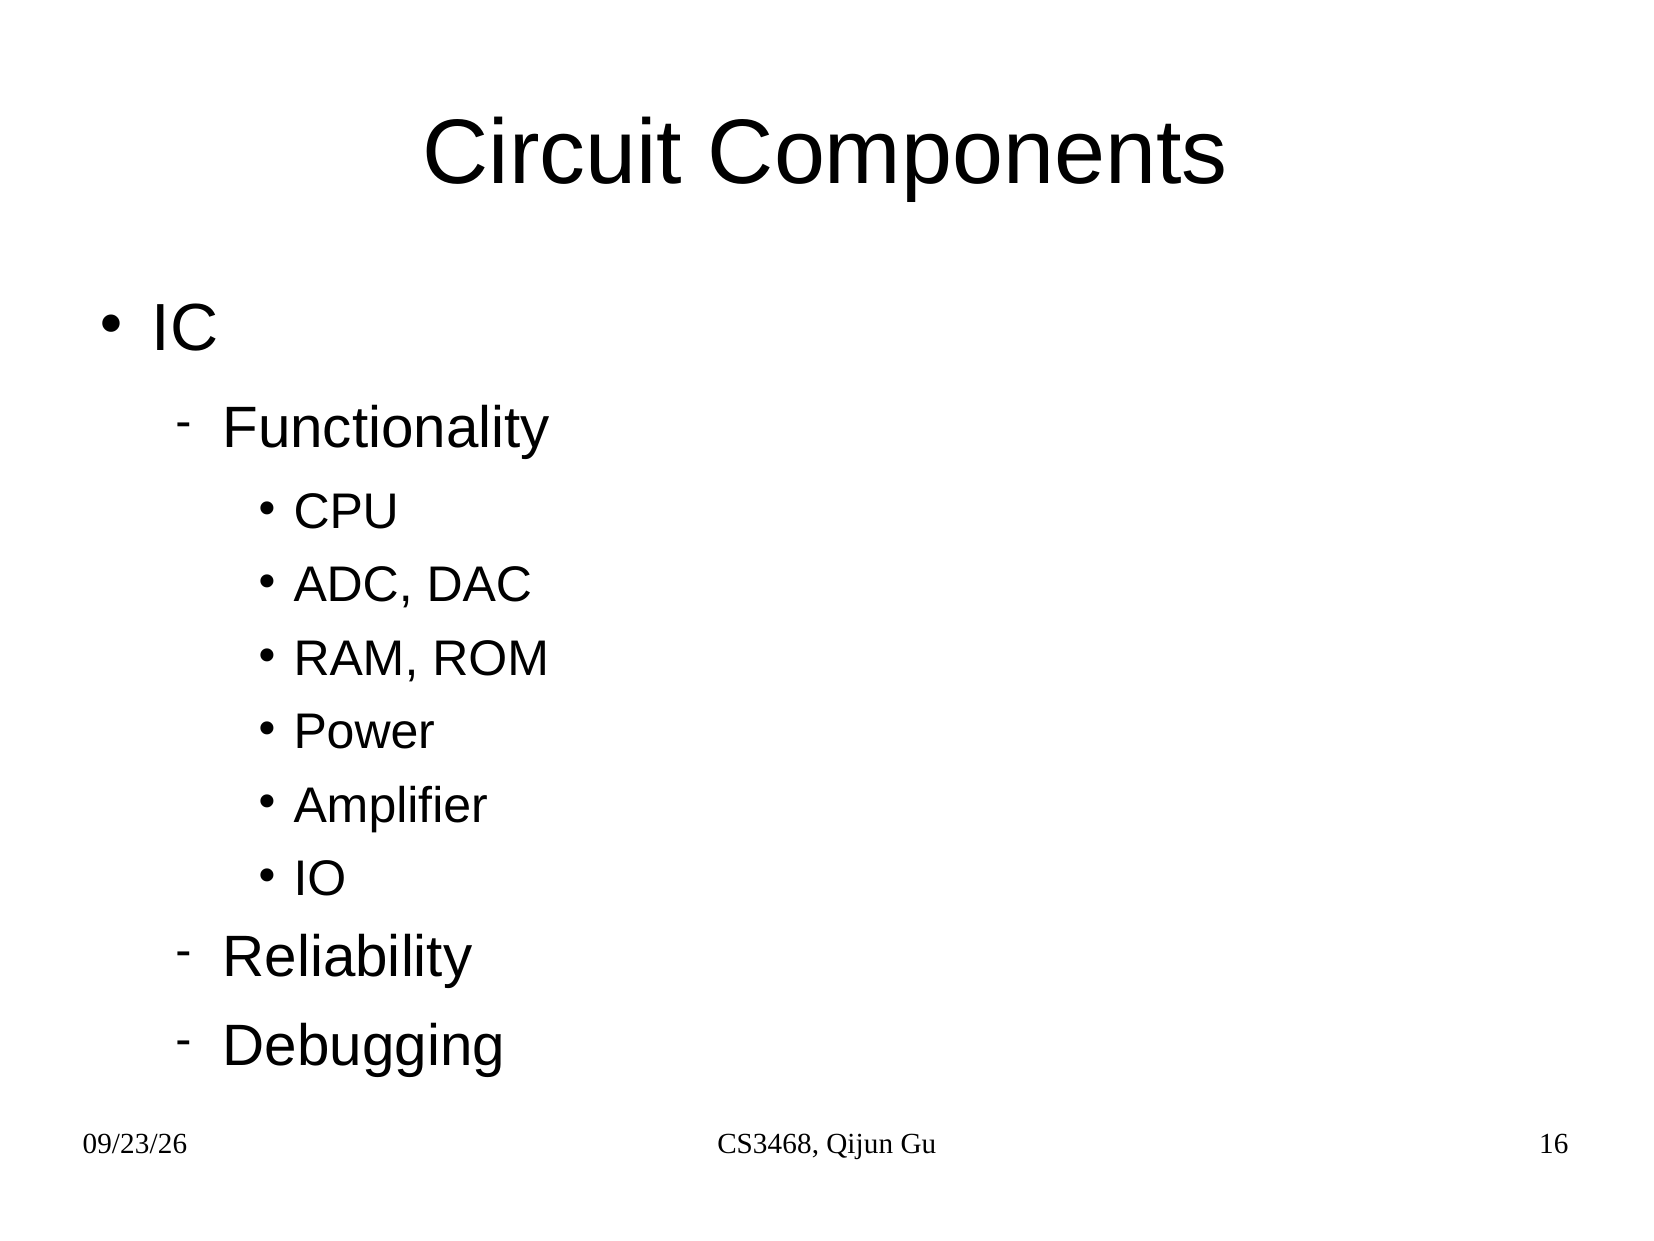

# Circuit Components
IC
Functionality
CPU
ADC, DAC
RAM, ROM
Power
Amplifier
IO
Reliability
Debugging
CS3468, Qijun Gu
16